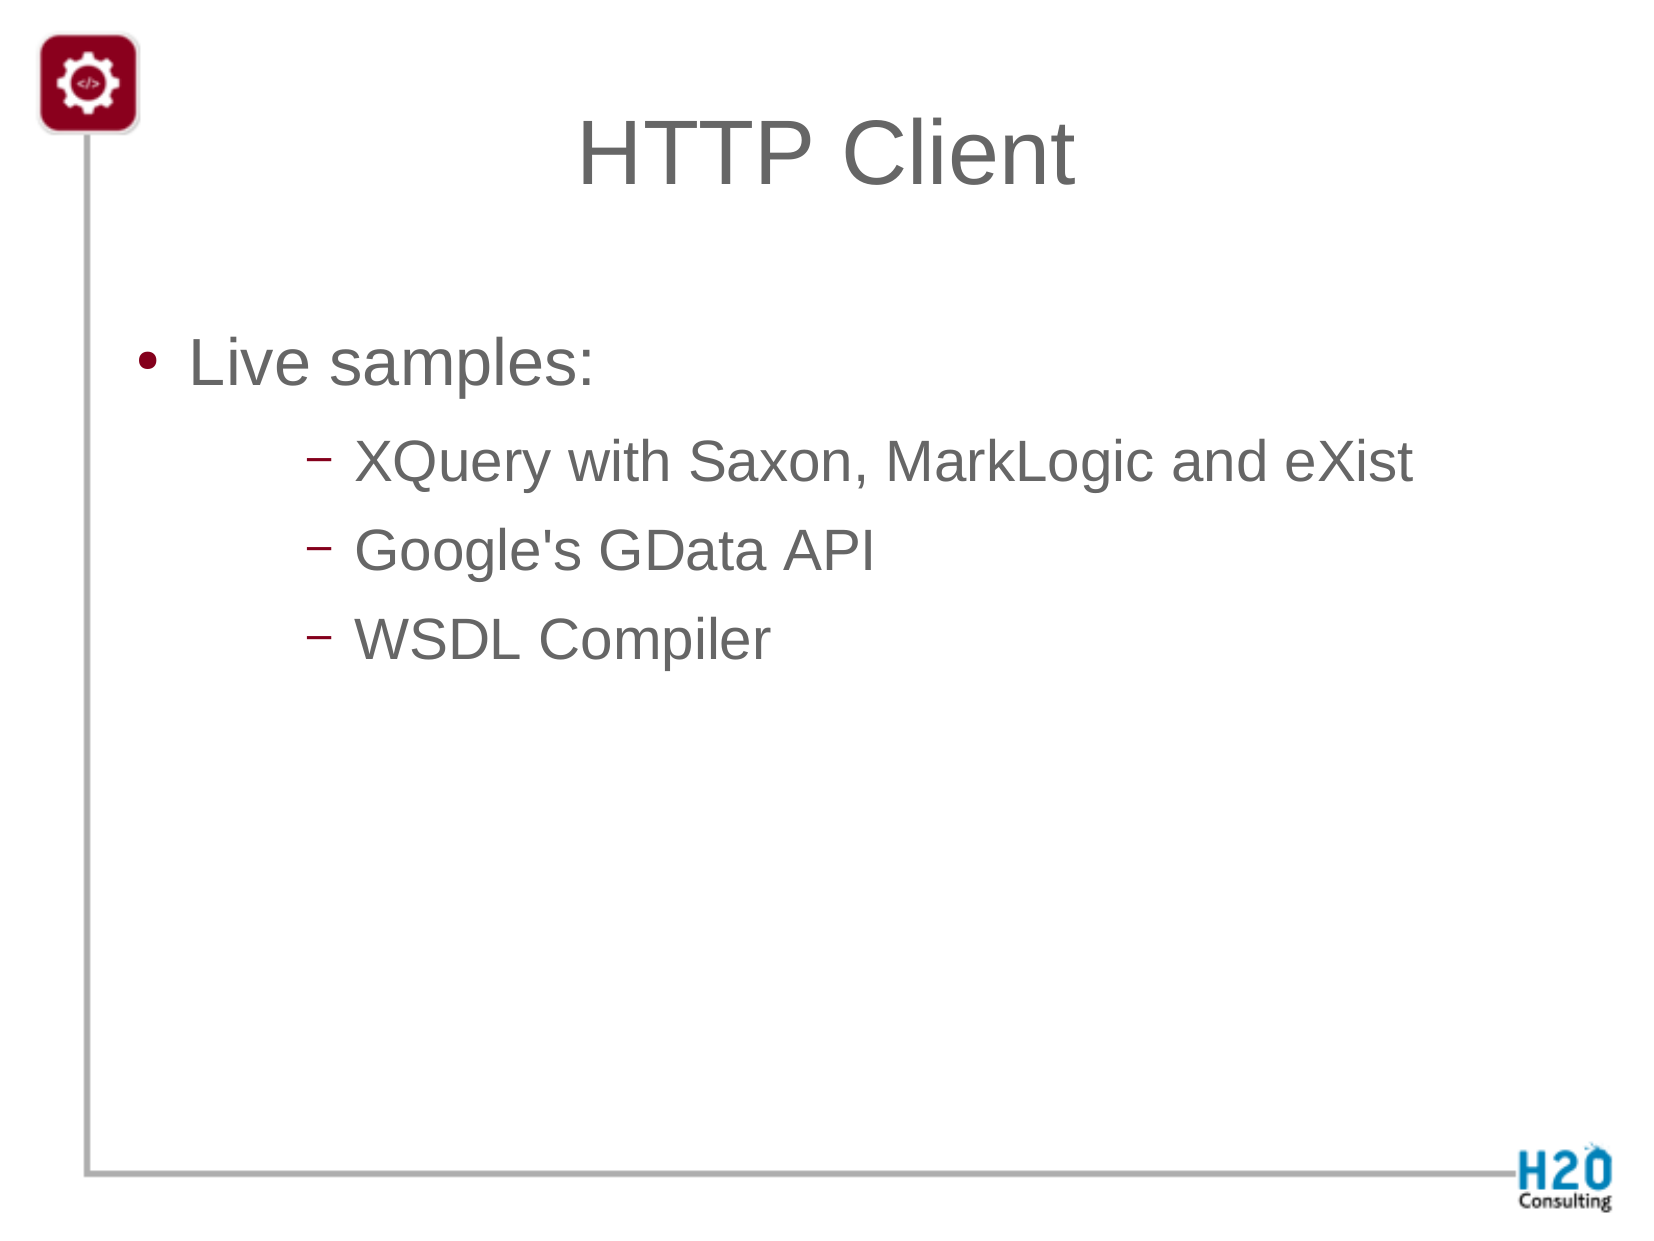

# HTTP Client
Live samples:
XQuery with Saxon, MarkLogic and eXist
Google's GData API
WSDL Compiler